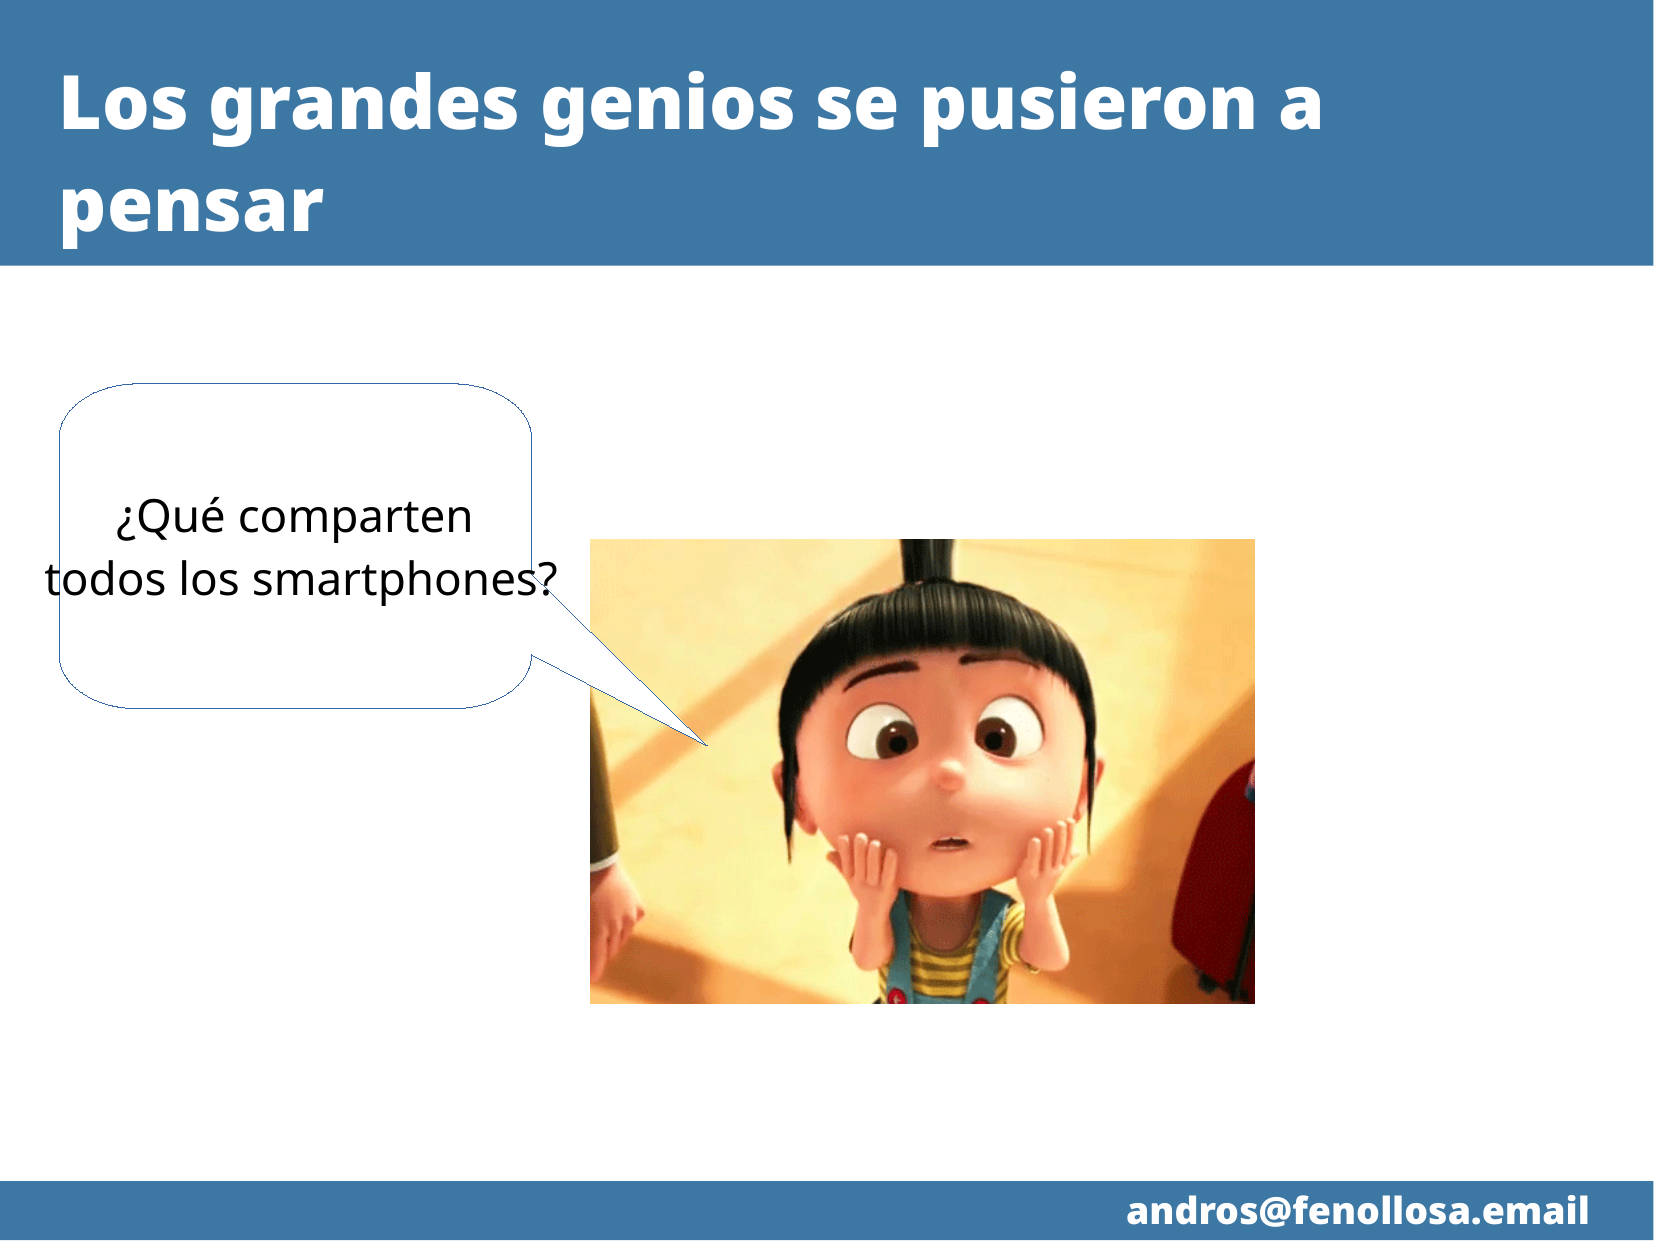

# Los grandes genios se pusieron a pensar
¿Qué comparten
 todos los smartphones?